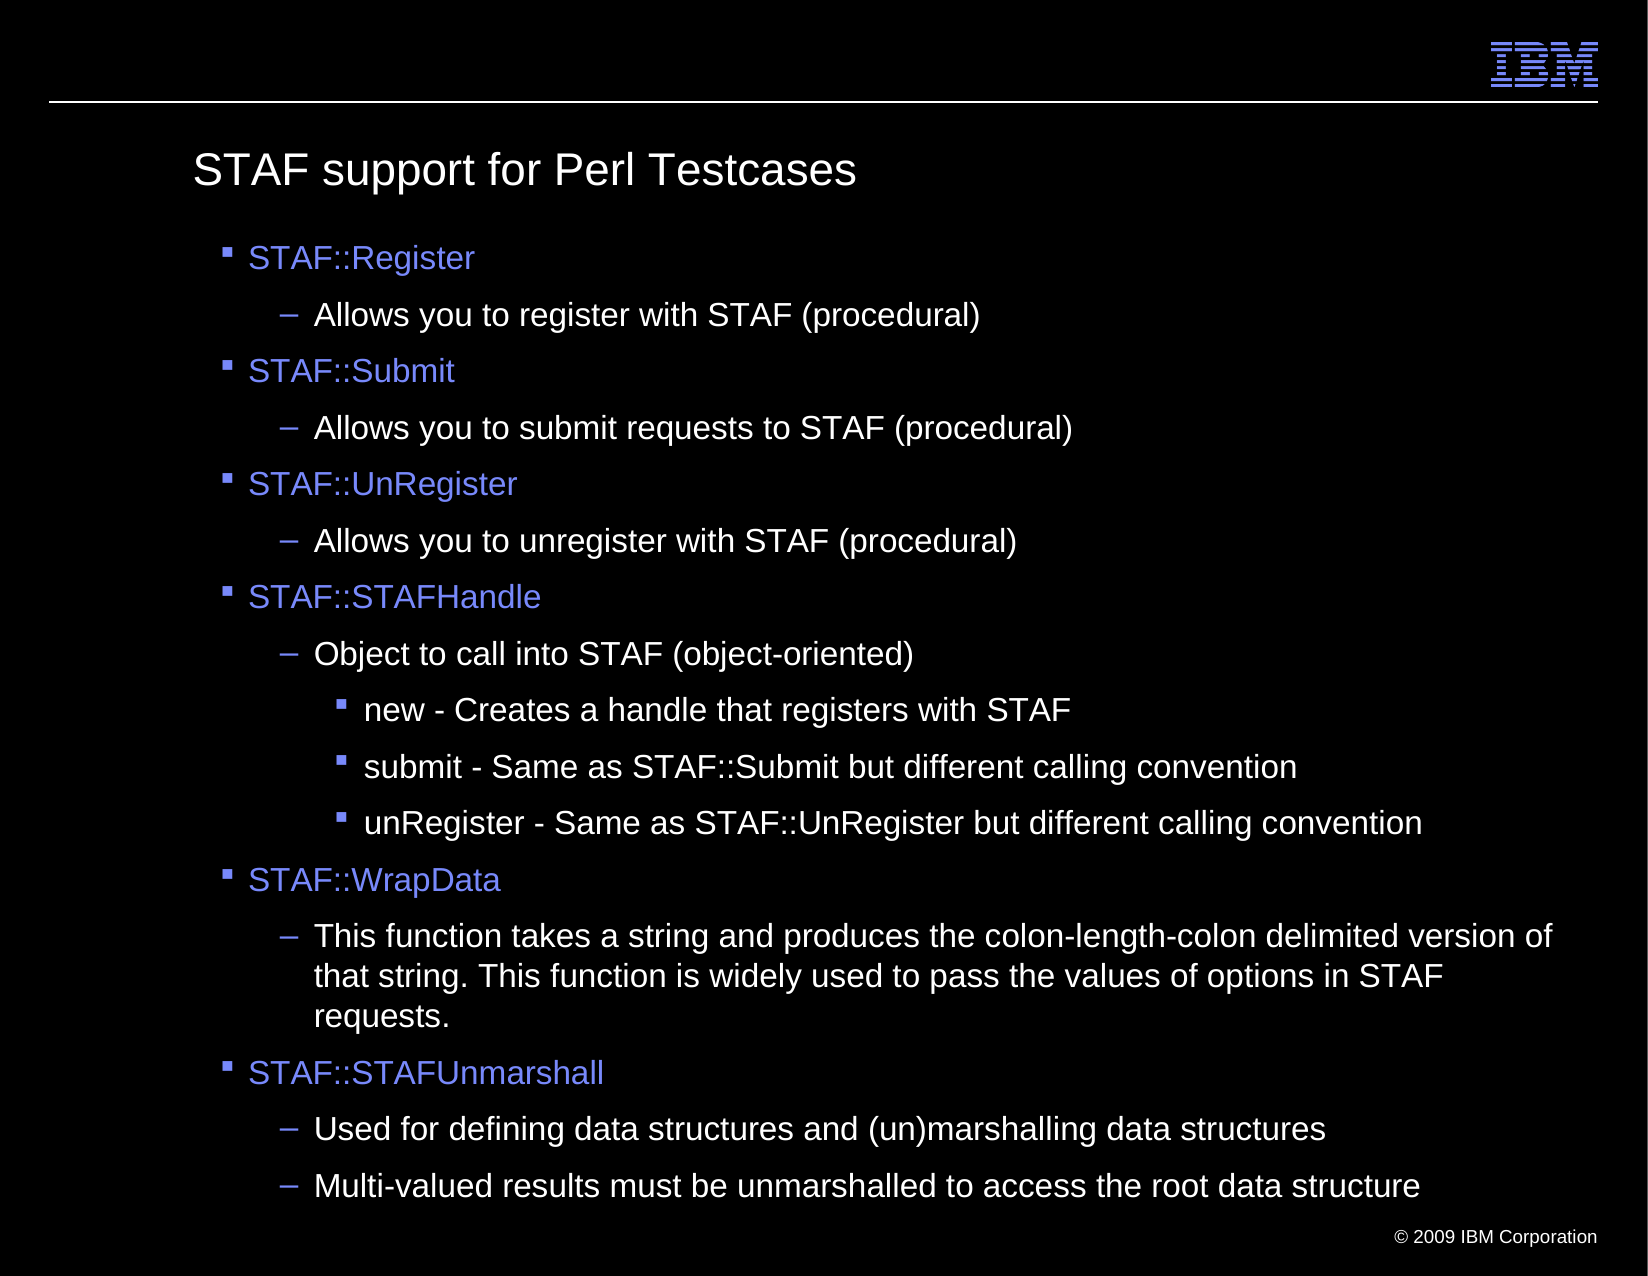

# STAF support for Perl Testcases
STAF::Register
Allows you to register with STAF (procedural)
STAF::Submit
Allows you to submit requests to STAF (procedural)
STAF::UnRegister
Allows you to unregister with STAF (procedural)
STAF::STAFHandle
Object to call into STAF (object-oriented)
new - Creates a handle that registers with STAF
submit - Same as STAF::Submit but different calling convention
unRegister - Same as STAF::UnRegister but different calling convention
STAF::WrapData
This function takes a string and produces the colon-length-colon delimited version of that string. This function is widely used to pass the values of options in STAF requests.
STAF::STAFUnmarshall
Used for defining data structures and (un)marshalling data structures
Multi-valued results must be unmarshalled to access the root data structure